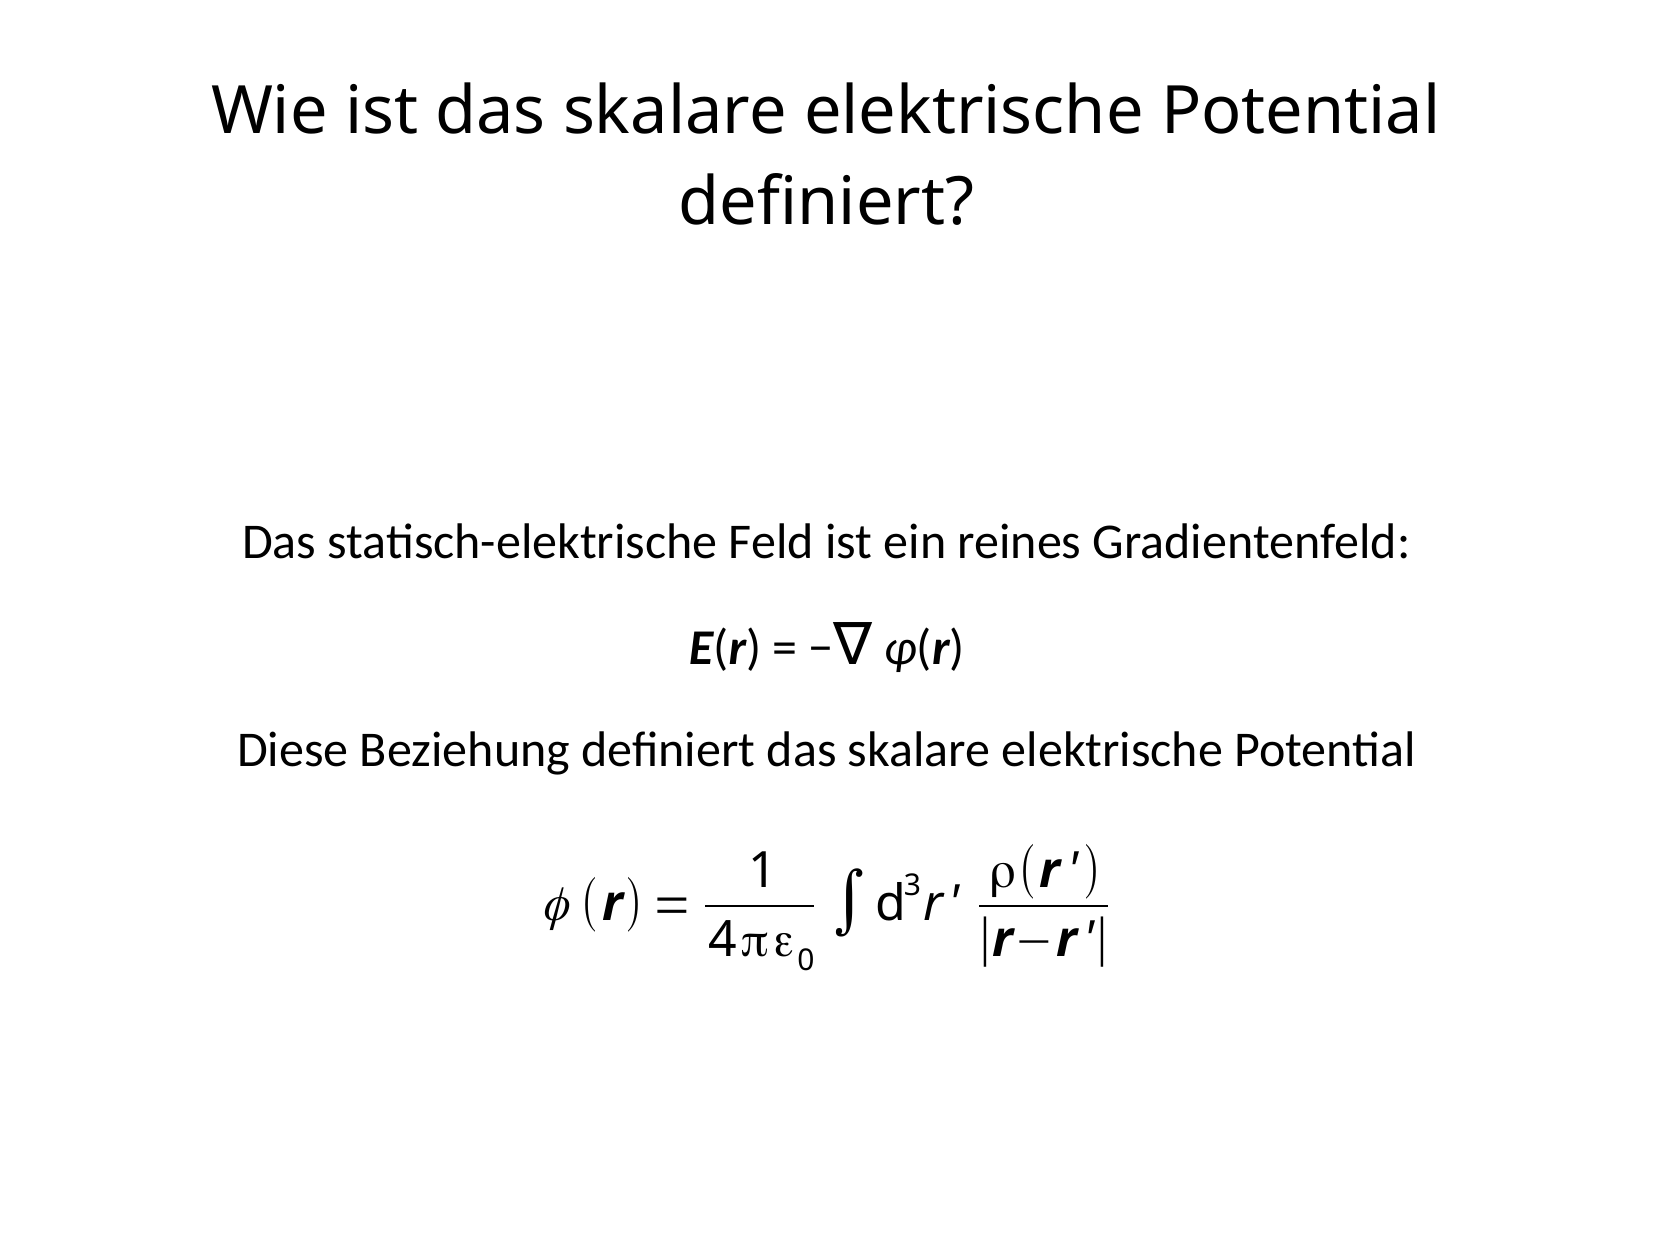

# Wie ist das skalare elektrische Potential definiert?
Das statisch-elektrische Feld ist ein reines Gradientenfeld:
E(r) = −∇ φ(r)
Diese Beziehung definiert das skalare elektrische Potential